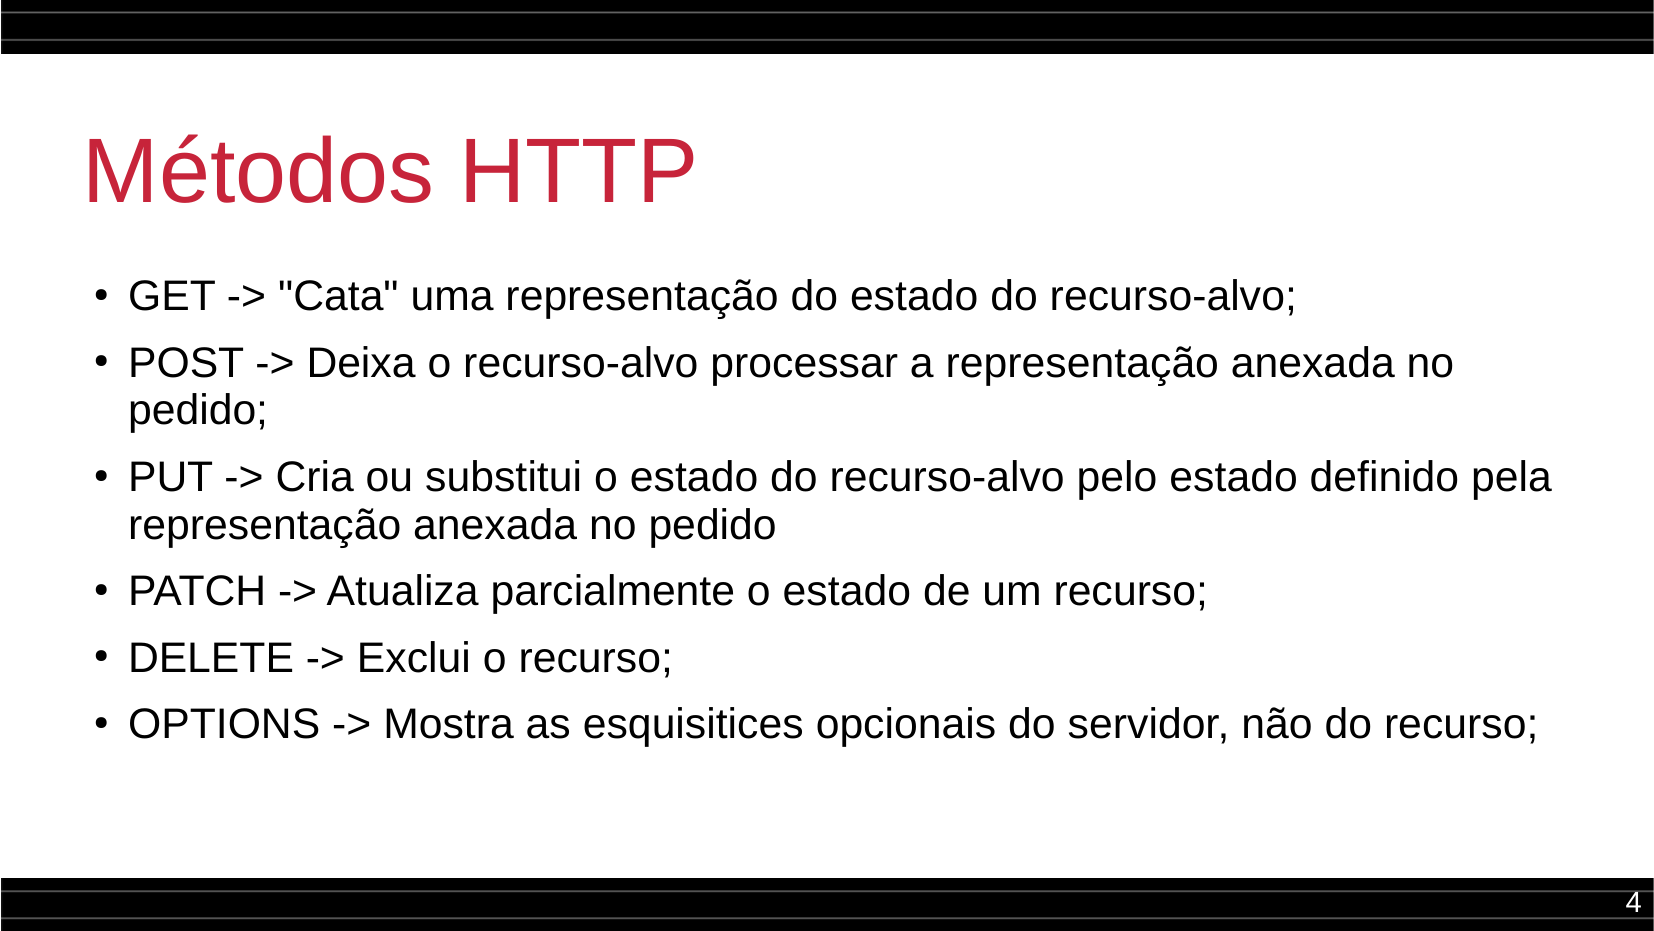

# Métodos HTTP
GET -> "Cata" uma representação do estado do recurso-alvo;
POST -> Deixa o recurso-alvo processar a representação anexada no pedido;
PUT -> Cria ou substitui o estado do recurso-alvo pelo estado definido pela representação anexada no pedido
PATCH -> Atualiza parcialmente o estado de um recurso;
DELETE -> Exclui o recurso;
OPTIONS -> Mostra as esquisitices opcionais do servidor, não do recurso;